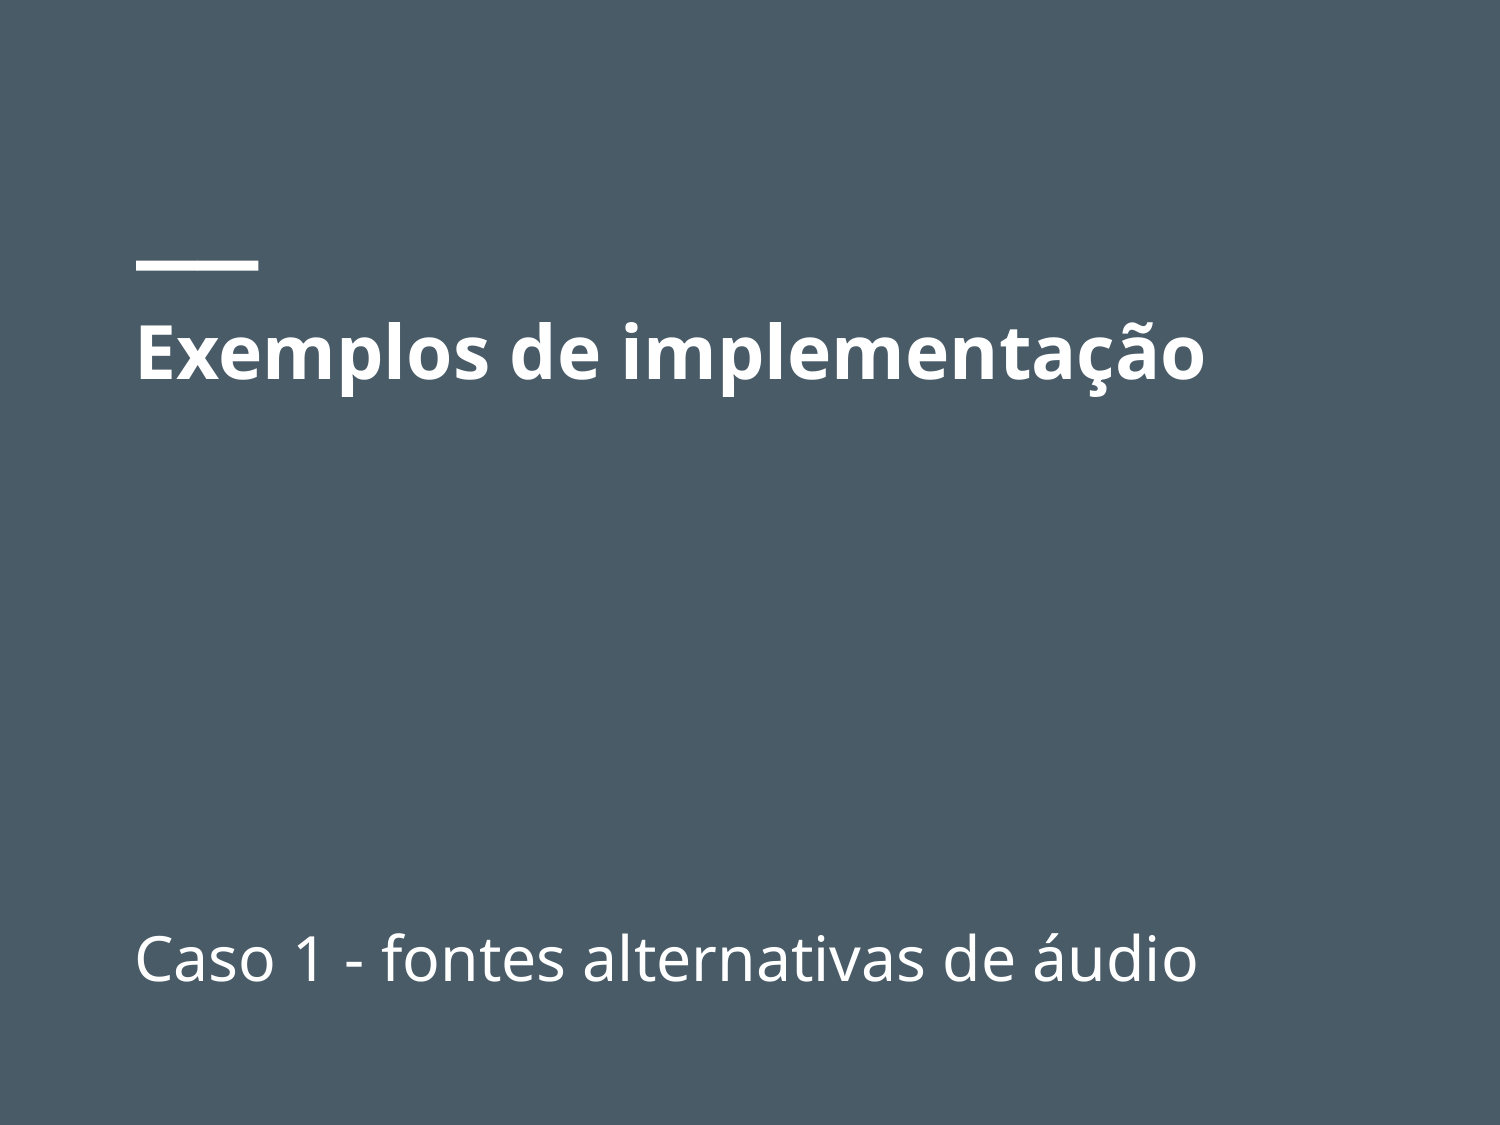

Exemplos de implementação
# Caso 1 - fontes alternativas de áudio